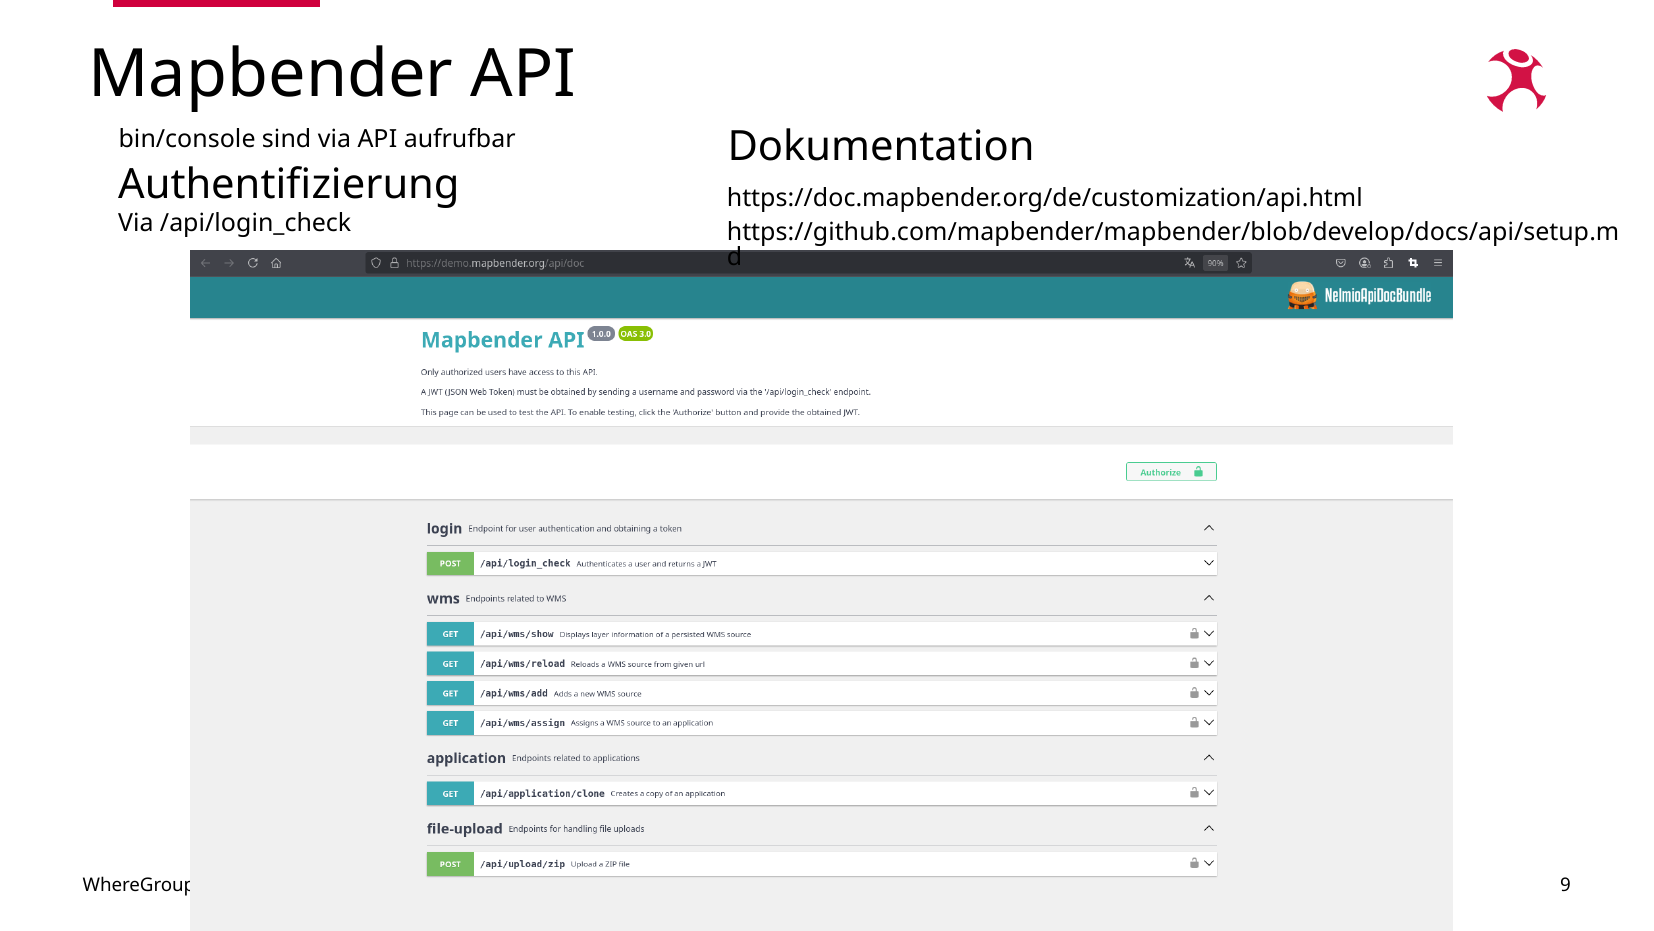

Mapbender API
Dokumentation
bin/console sind via API aufrufbar
Authentifizierung
https://doc.mapbender.org/de/customization/api.html
https://github.com/mapbender/mapbender/blob/develop/docs/api/setup.md
Via /api/login_check
WhereGroup GmbH
Mapbender - Neuigkeiten aus dem Projekt FOSSGIS 2025 | Astrid Emde
9